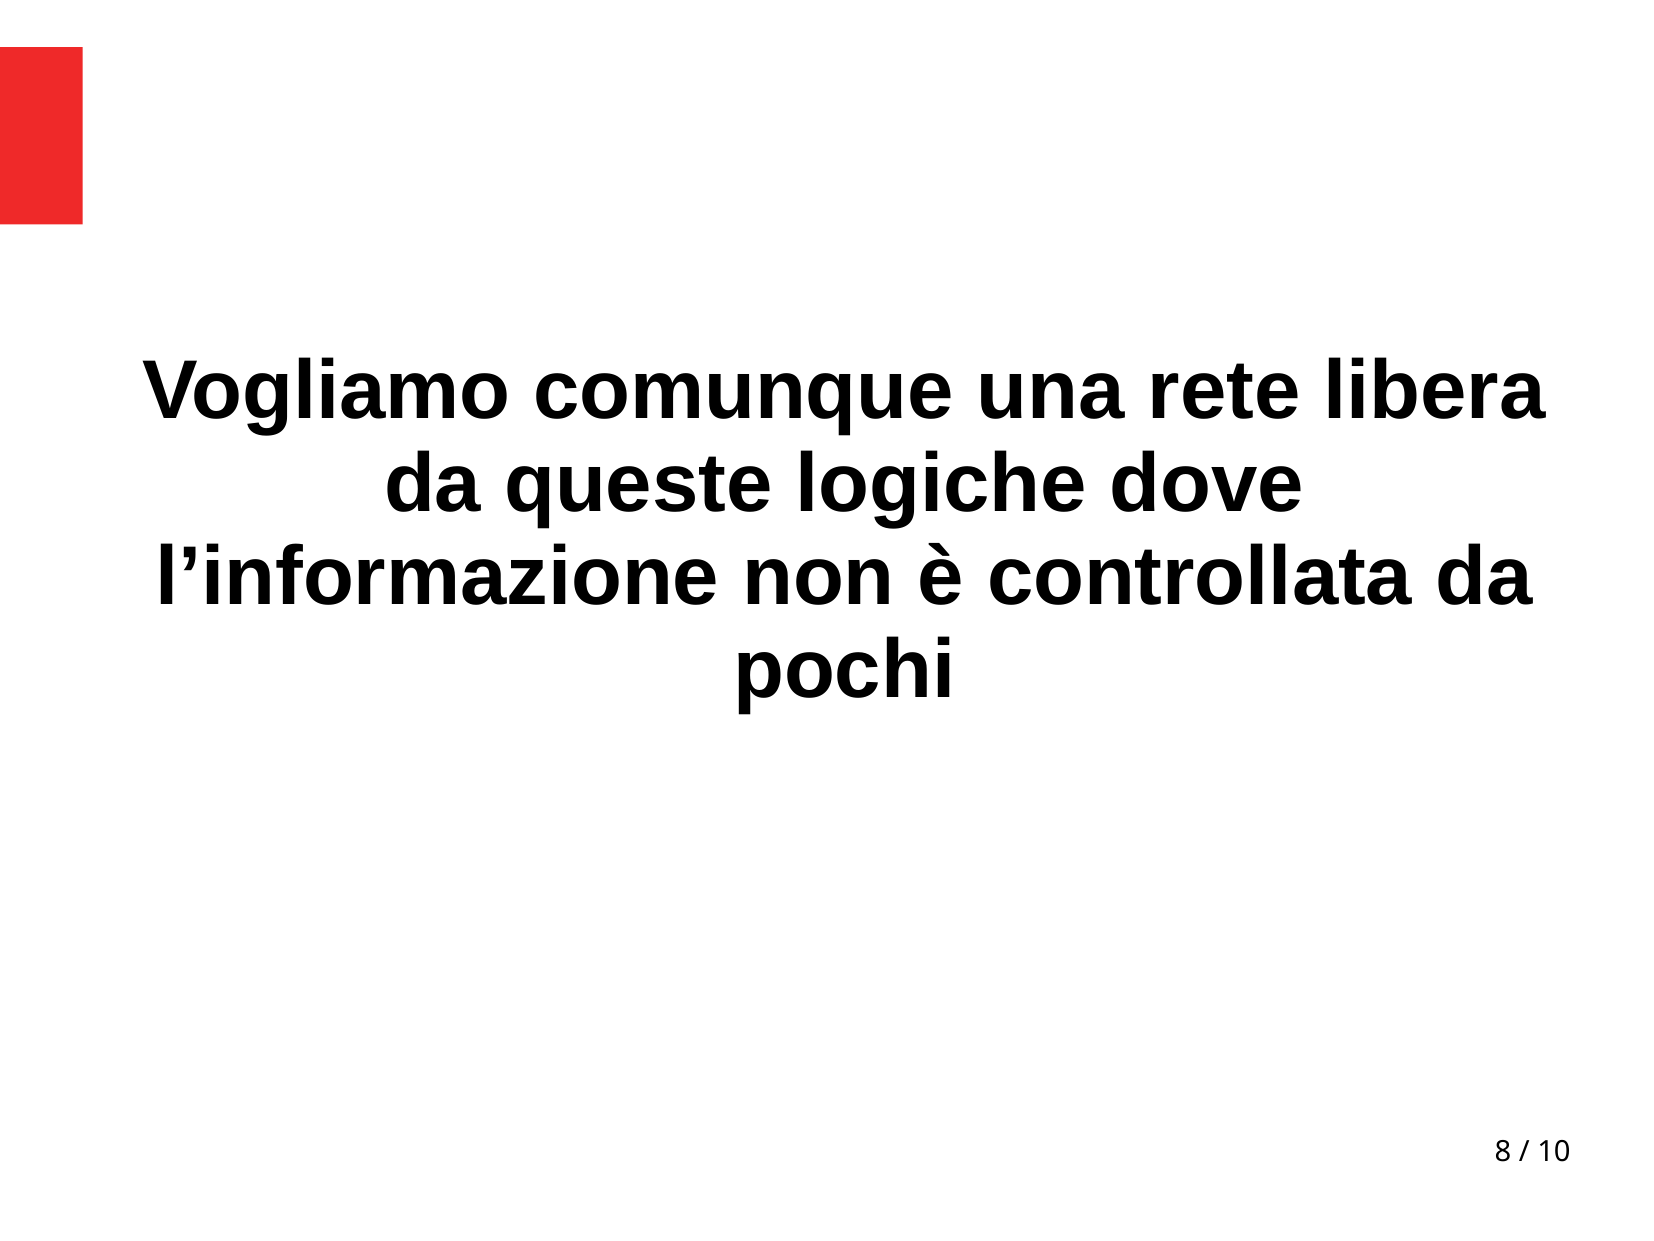

# Vogliamo comunque una rete libera da queste logiche dove l’informazione non è controllata da pochi
8